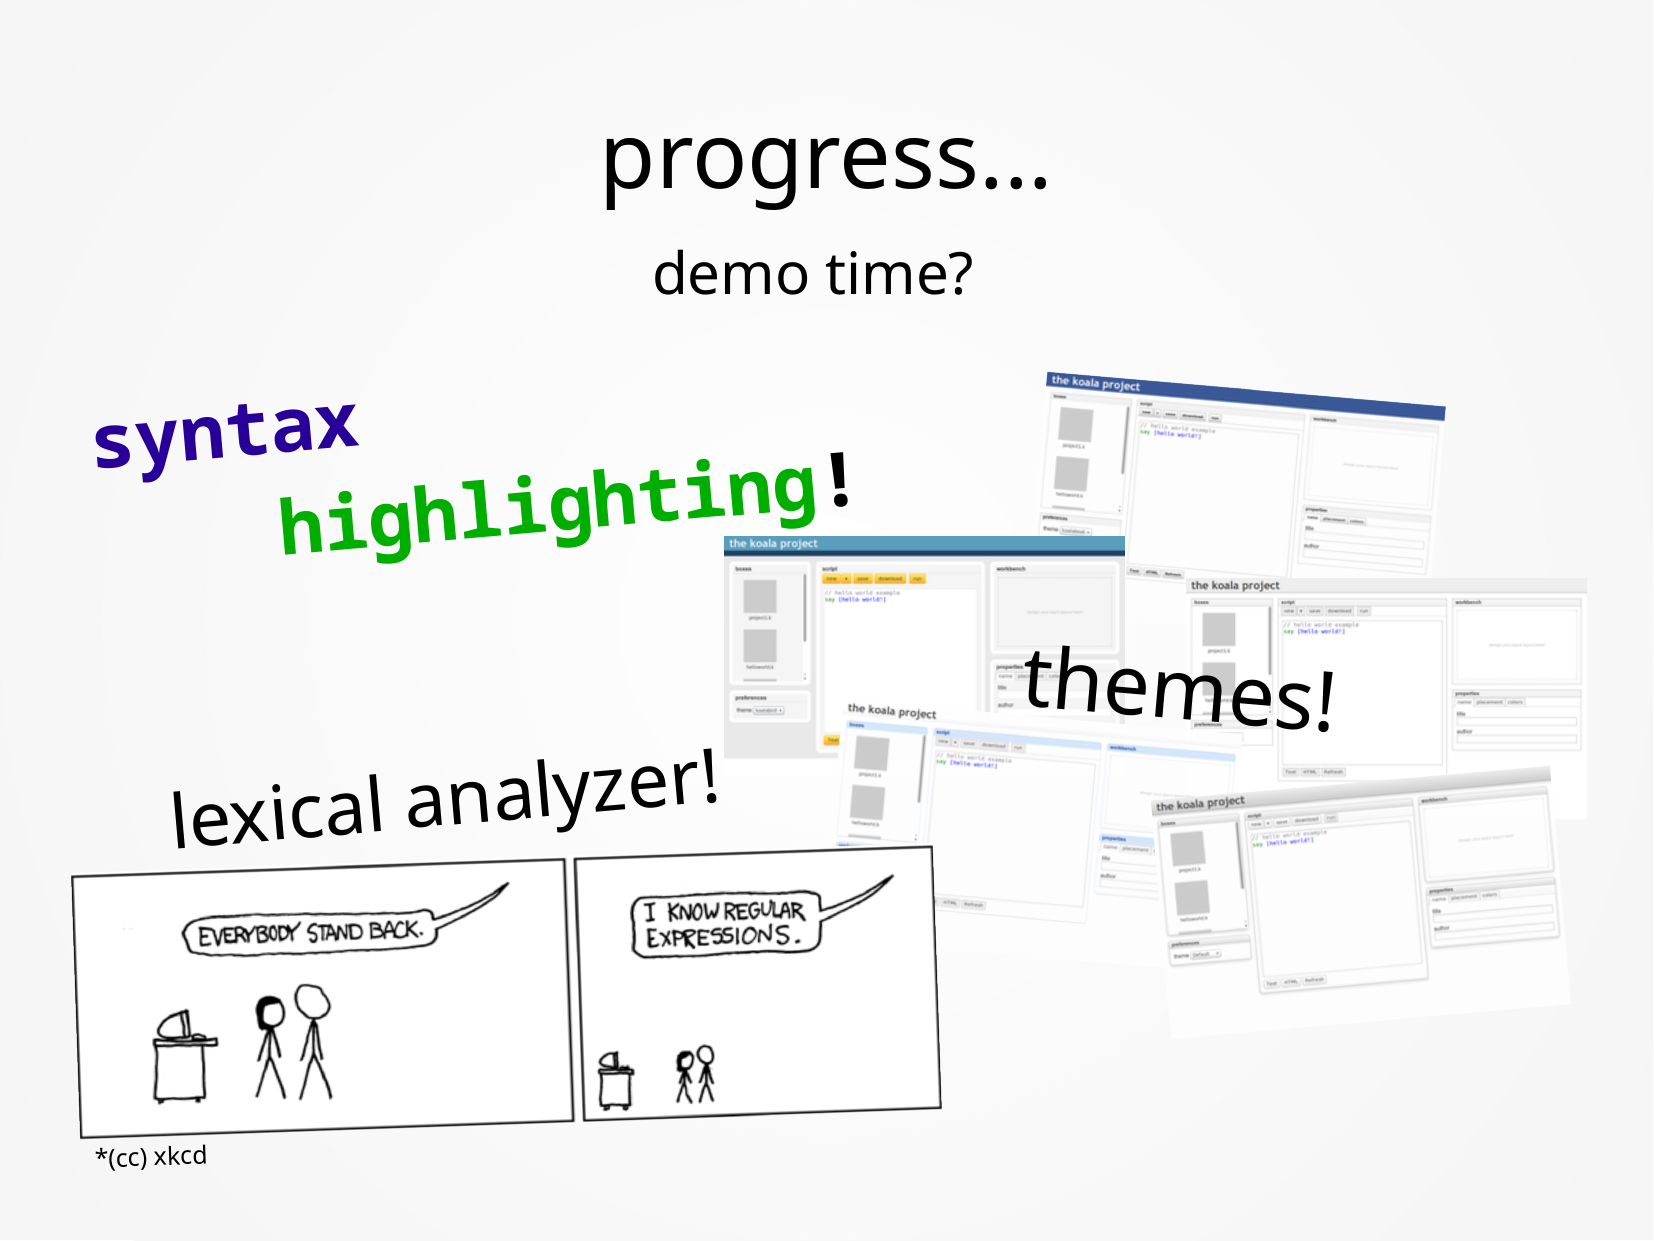

# progress...
demo time?
syntax
 highlighting!
themes!
lexical analyzer!
*(cc) xkcd